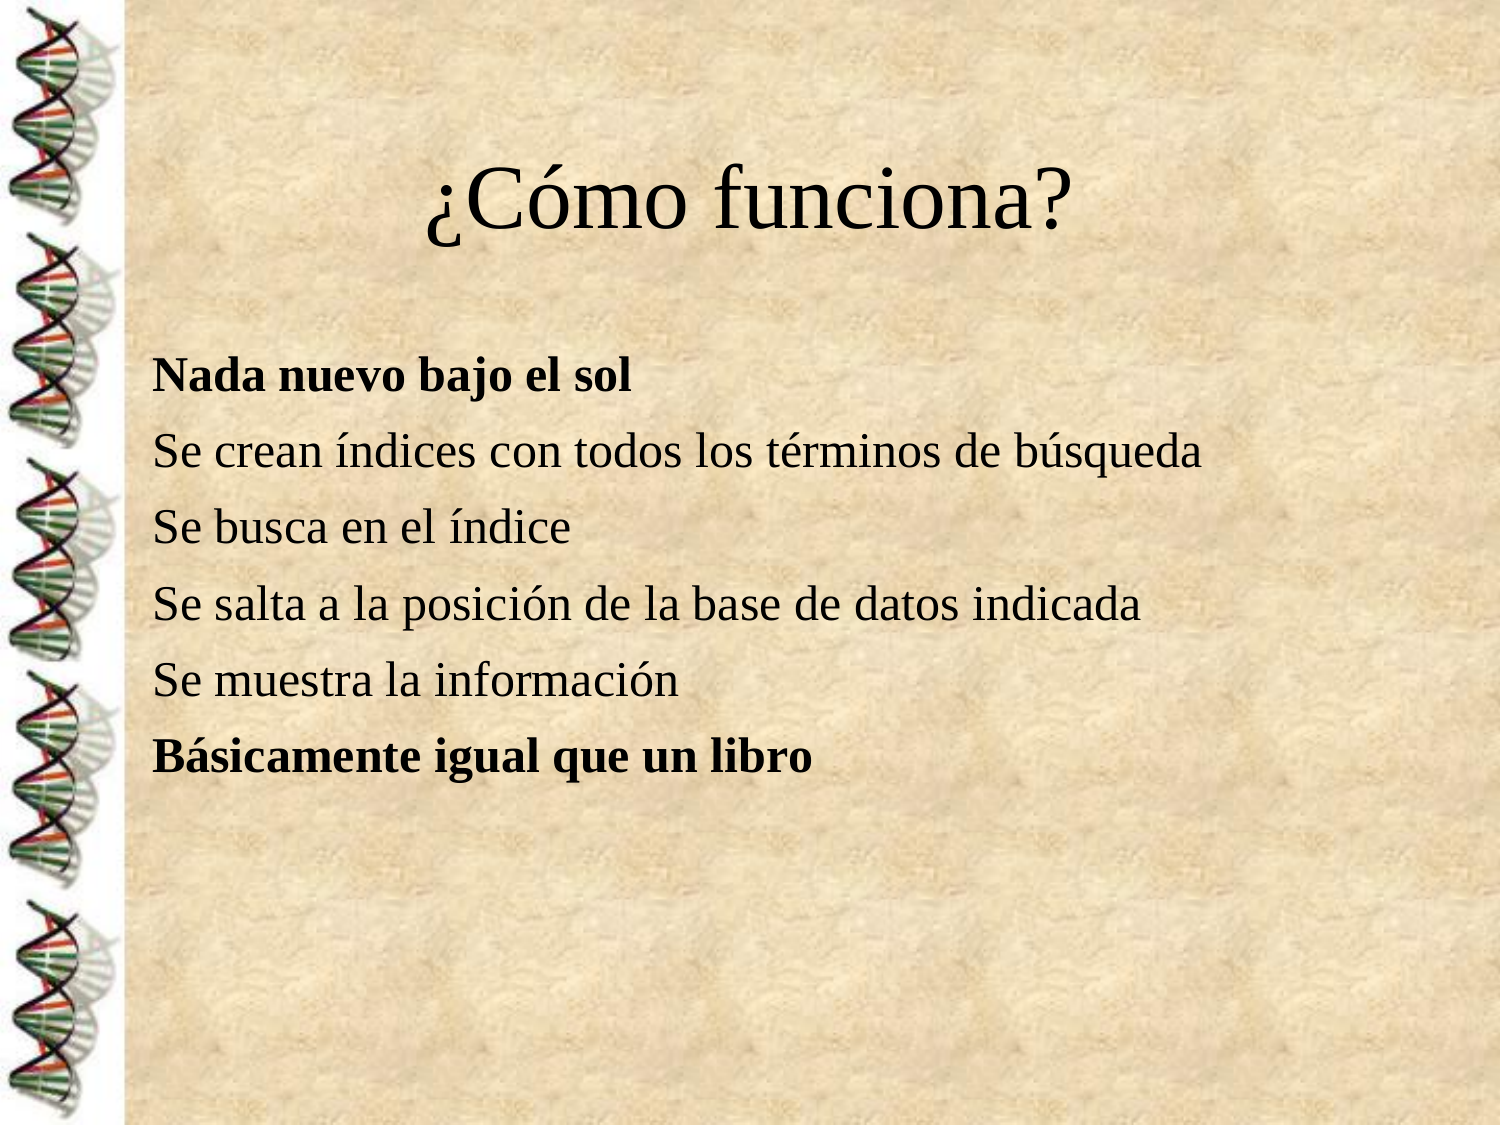

# ¿Cómo funciona?
Nada nuevo bajo el sol
Se crean índices con todos los términos de búsqueda
Se busca en el índice
Se salta a la posición de la base de datos indicada
Se muestra la información
Básicamente igual que un libro